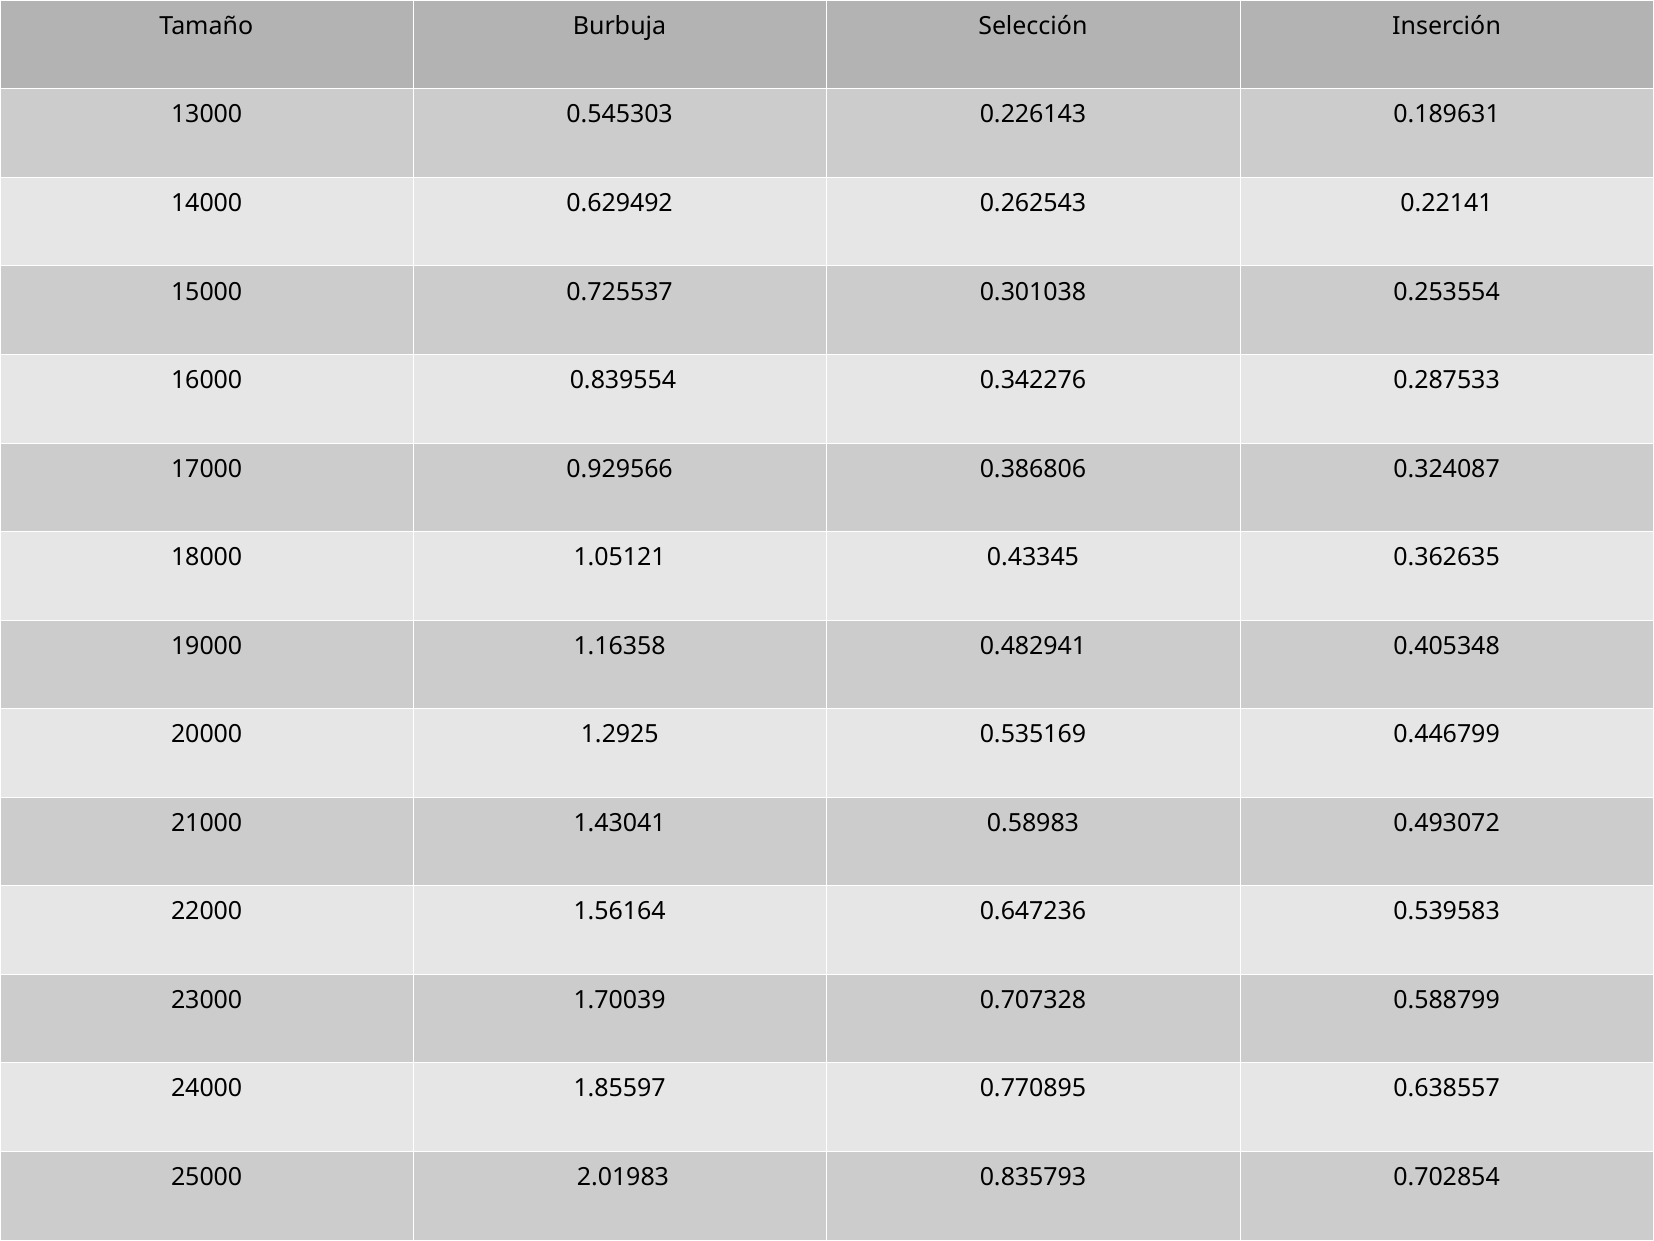

| Tamaño | Burbuja | Selección | Inserción |
| --- | --- | --- | --- |
| 13000 | 0.545303 | 0.226143 | 0.189631 |
| 14000 | 0.629492 | 0.262543 | 0.22141 |
| 15000 | 0.725537 | 0.301038 | 0.253554 |
| 16000 | 0.839554 | 0.342276 | 0.287533 |
| 17000 | 0.929566 | 0.386806 | 0.324087 |
| 18000 | 1.05121 | 0.43345 | 0.362635 |
| 19000 | 1.16358 | 0.482941 | 0.405348 |
| 20000 | 1.2925 | 0.535169 | 0.446799 |
| 21000 | 1.43041 | 0.58983 | 0.493072 |
| 22000 | 1.56164 | 0.647236 | 0.539583 |
| 23000 | 1.70039 | 0.707328 | 0.588799 |
| 24000 | 1.85597 | 0.770895 | 0.638557 |
| 25000 | 2.01983 | 0.835793 | 0.702854 |
#